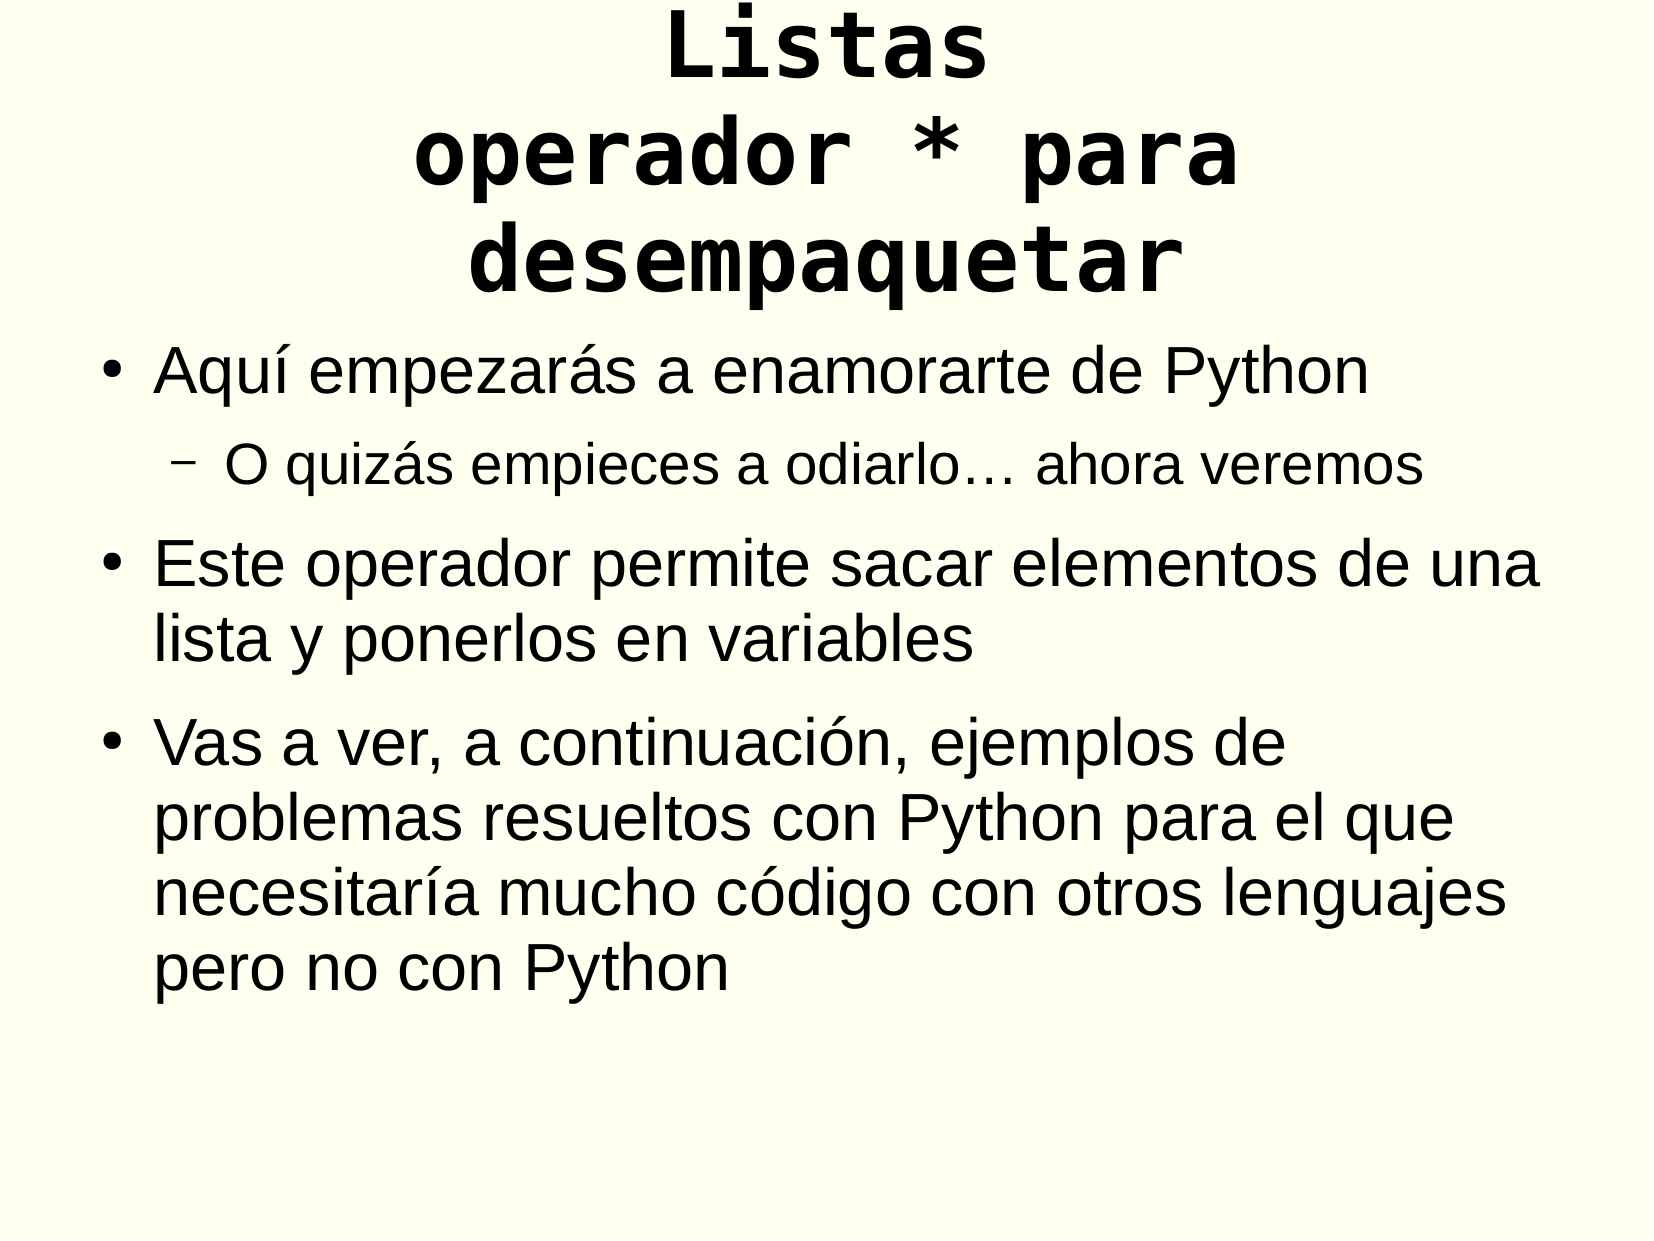

# Listas operador * para desempaquetar
Aquí empezarás a enamorarte de Python
O quizás empieces a odiarlo… ahora veremos
Este operador permite sacar elementos de una lista y ponerlos en variables
Vas a ver, a continuación, ejemplos de problemas resueltos con Python para el que necesitaría mucho código con otros lenguajes pero no con Python